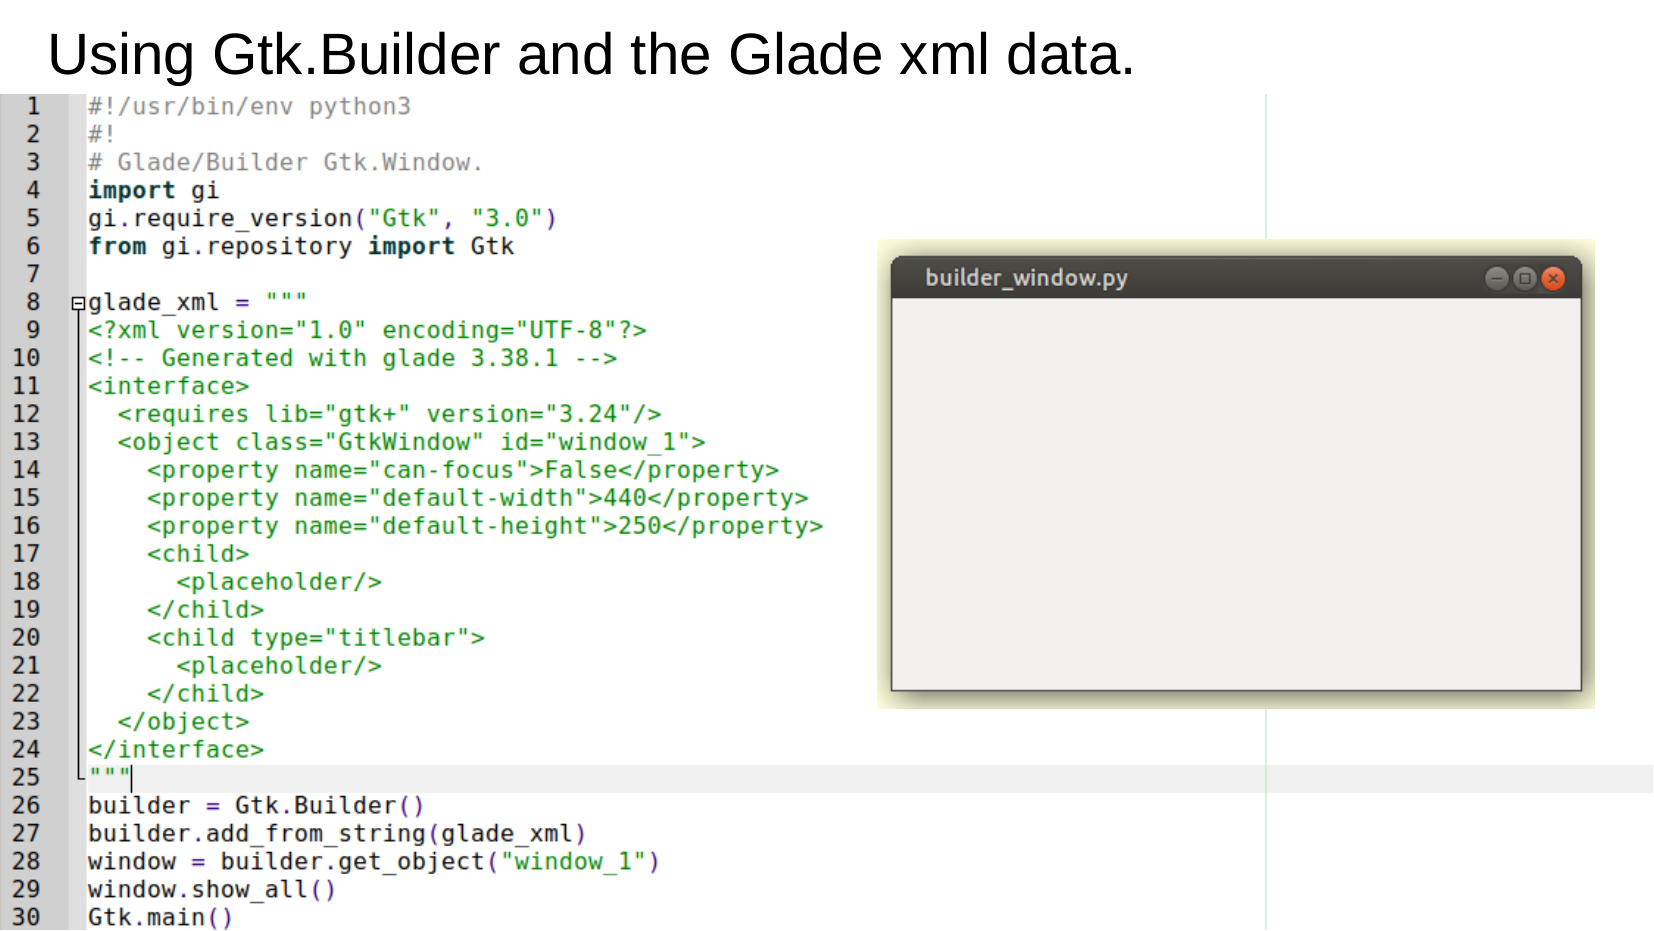

# Using Gtk.Builder and the Glade xml data.